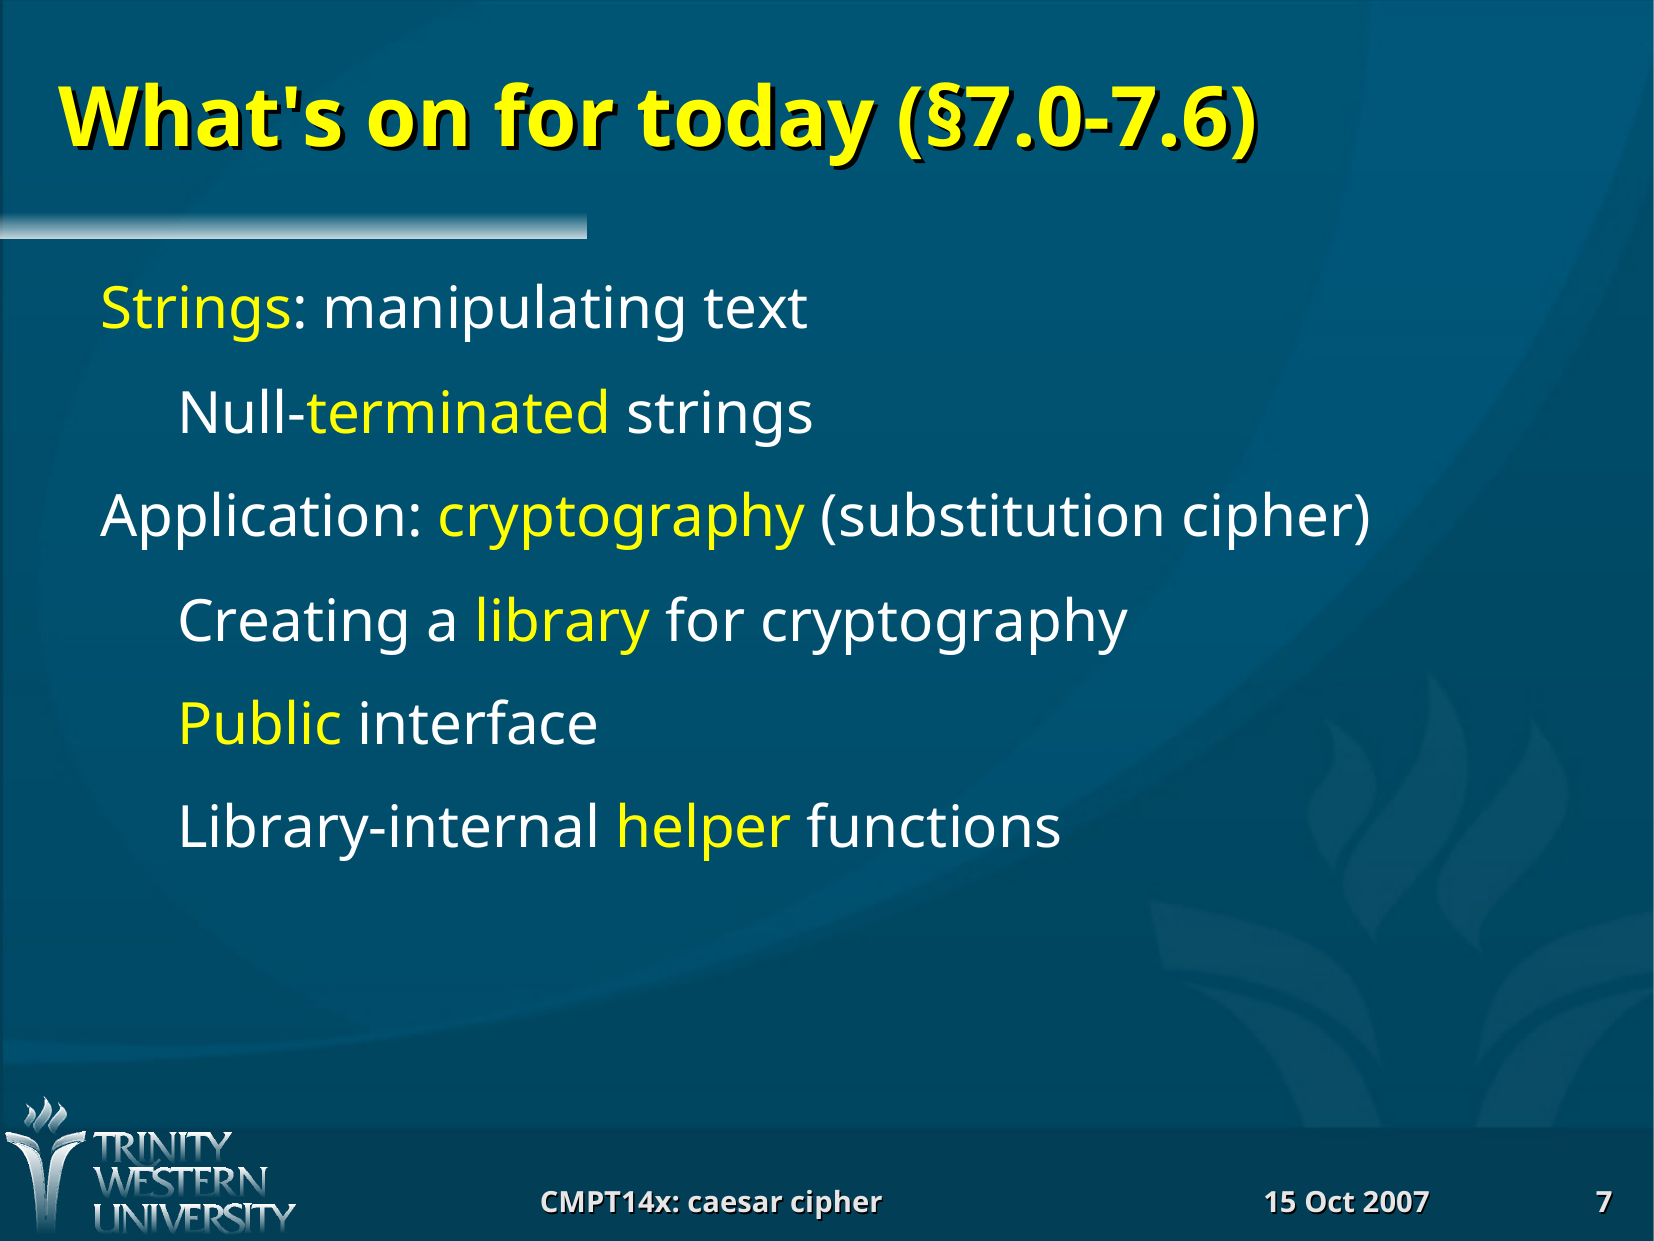

# What's on for today (§7.0-7.6)
Strings: manipulating text
Null-terminated strings
Application: cryptography (substitution cipher)
Creating a library for cryptography
Public interface
Library-internal helper functions
CMPT14x: caesar cipher
15 Oct 2007
7